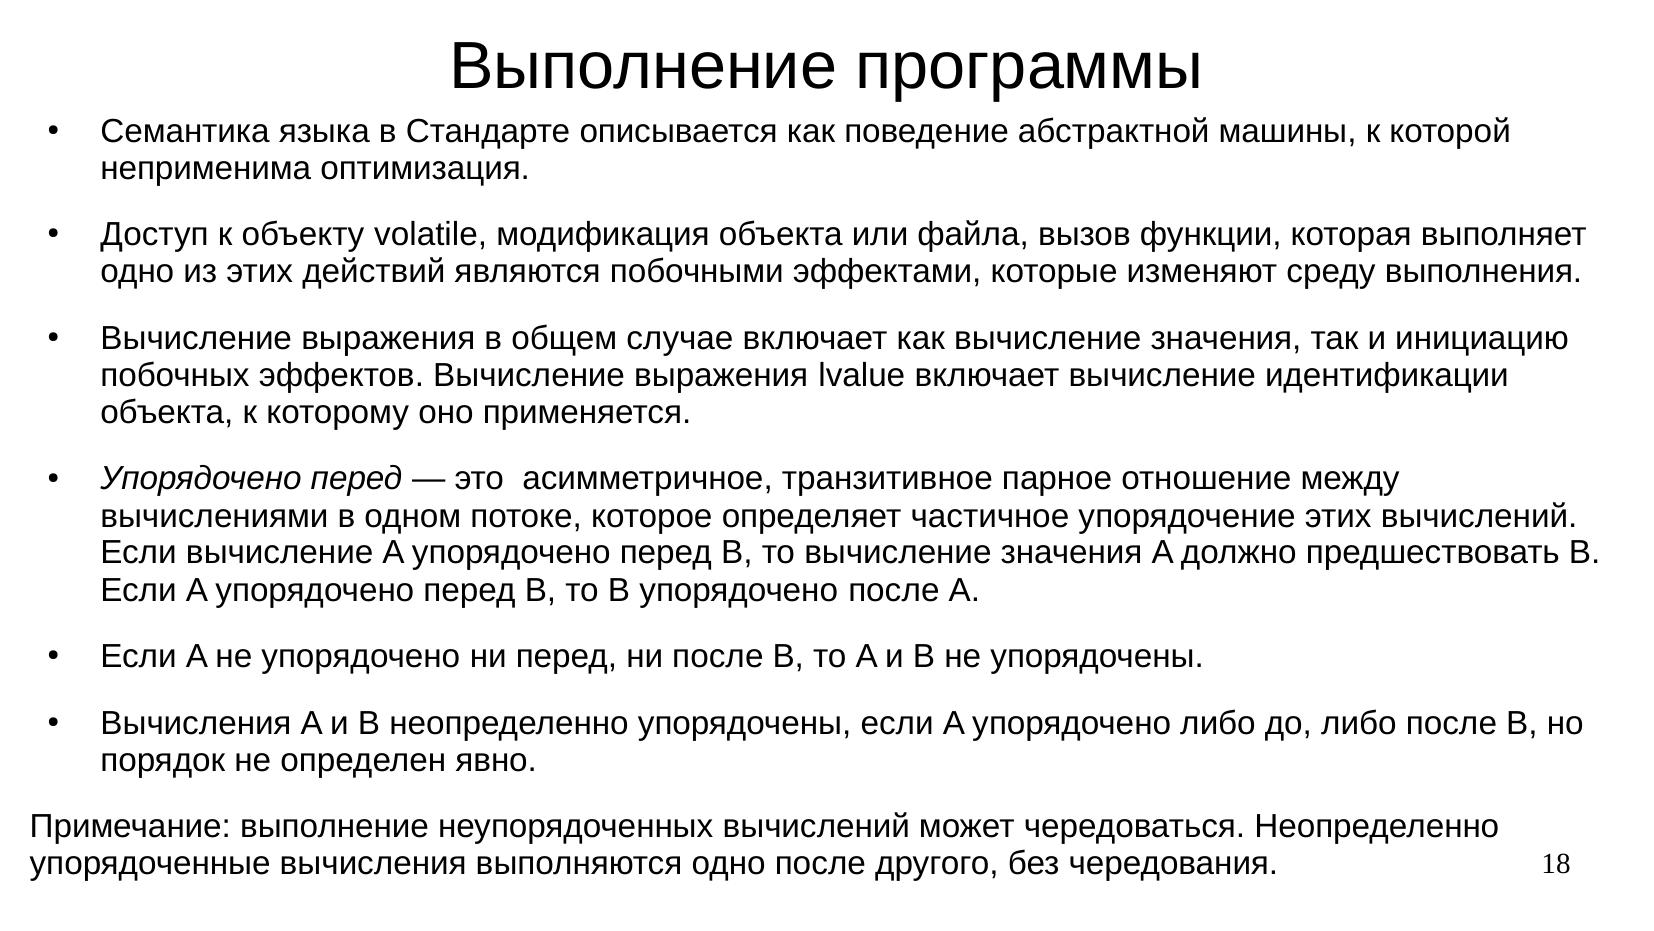

# Выполнение программы
Семантика языка в Стандарте описывается как поведение абстрактной машины, к которой неприменима оптимизация.
Доступ к объекту volatile, модификация объекта или файла, вызов функции, которая выполняет одно из этих действий являются побочными эффектами, которые изменяют среду выполнения.
Вычисление выражения в общем случае включает как вычисление значения, так и инициацию побочных эффектов. Вычисление выражения lvalue включает вычисление идентификации объекта, к которому оно применяется.
Упорядочено перед — это асимметричное, транзитивное парное отношение между вычислениями в одном потоке, которое определяет частичное упорядочение этих вычислений. Если вычисление A упорядочено перед B, то вычисление значения A должно предшествовать B. Если A упорядочено перед B, то B упорядочено после A.
Если A не упорядочено ни перед, ни после B, то A и B не упорядочены.
Вычисления A и B неопределенно упорядочены, если A упорядочено либо до, либо после B, но порядок не определен явно.
Примечание: выполнение неупорядоченных вычислений может чередоваться. Неопределенно упорядоченные вычисления выполняются одно после другого, без чередования.
18